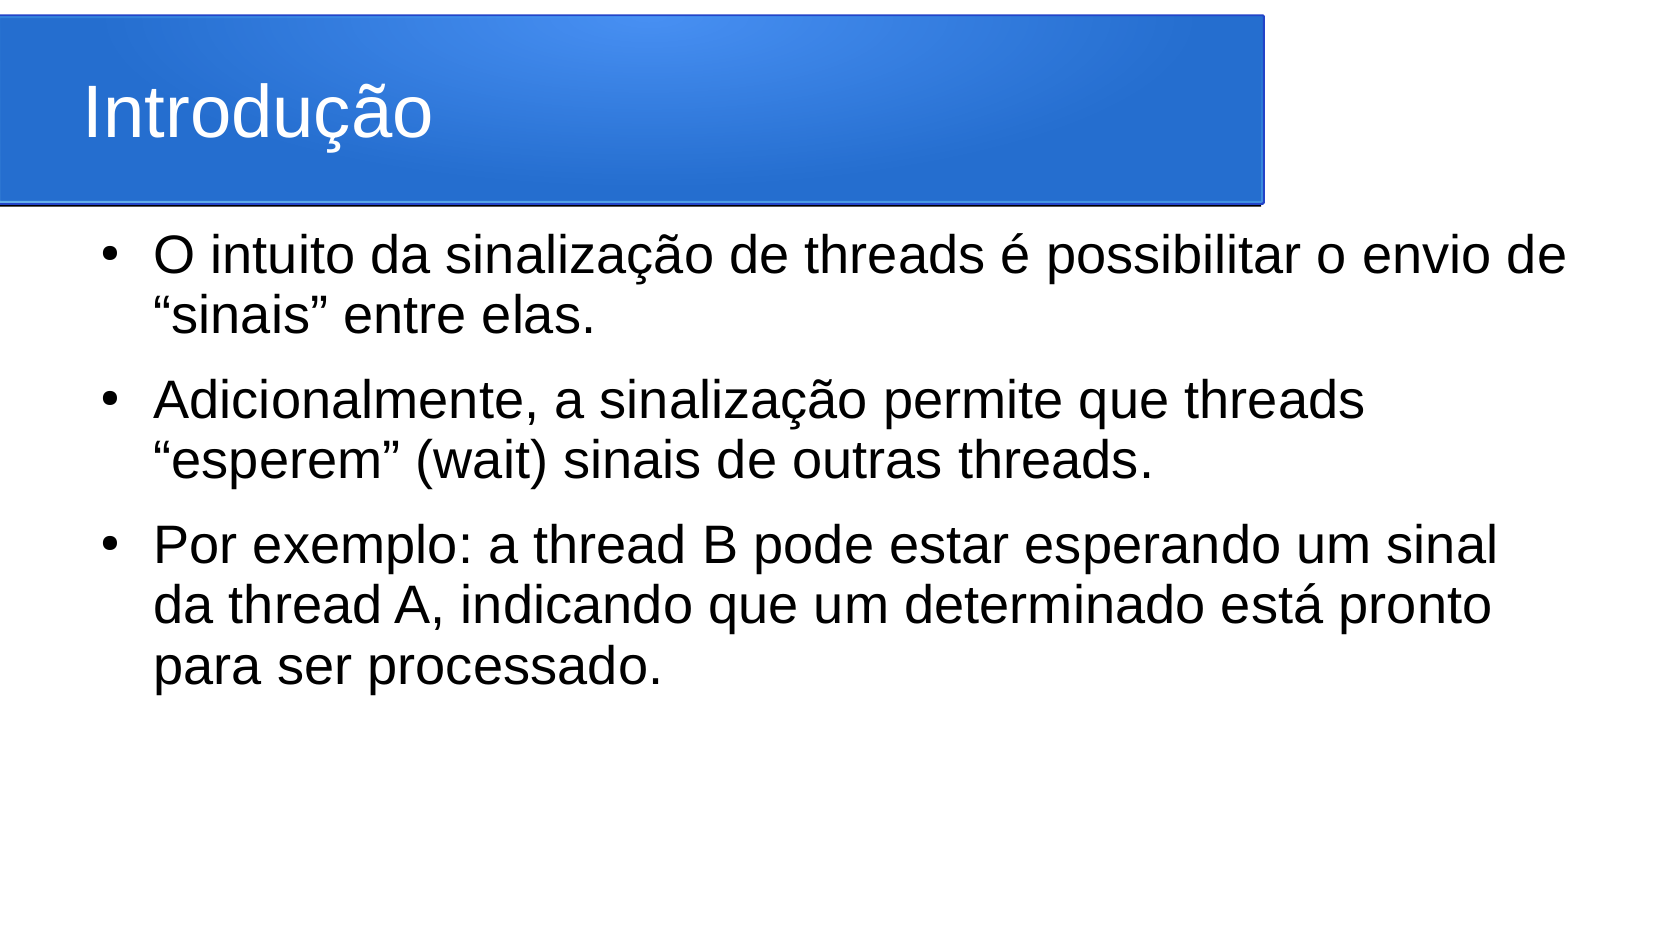

# Introdução
O intuito da sinalização de threads é possibilitar o envio de “sinais” entre elas.
Adicionalmente, a sinalização permite que threads “esperem” (wait) sinais de outras threads.
Por exemplo: a thread B pode estar esperando um sinal da thread A, indicando que um determinado está pronto para ser processado.